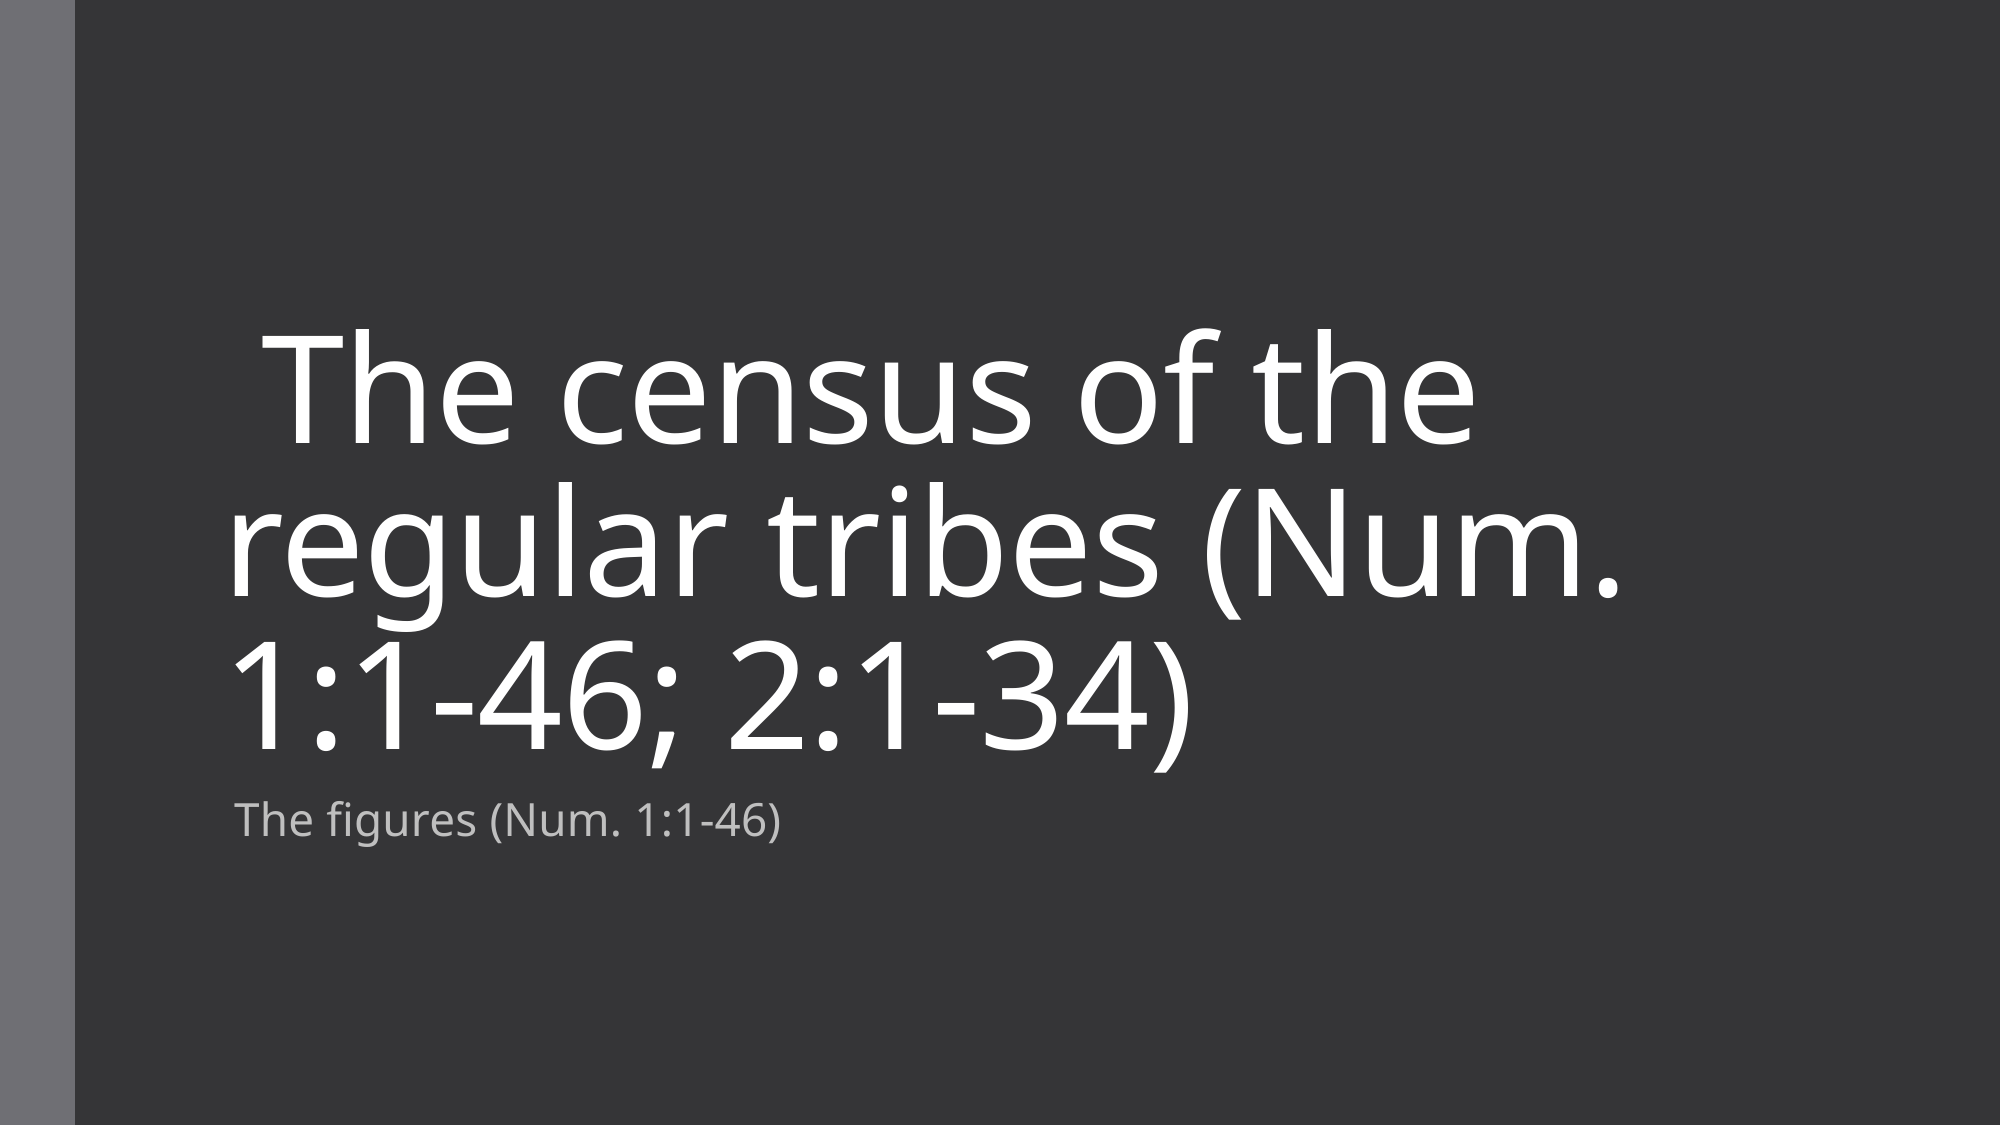

# The census of the regular tribes (Num. 1:1-46; 2:1-34)
 The figures (Num. 1:1-46)